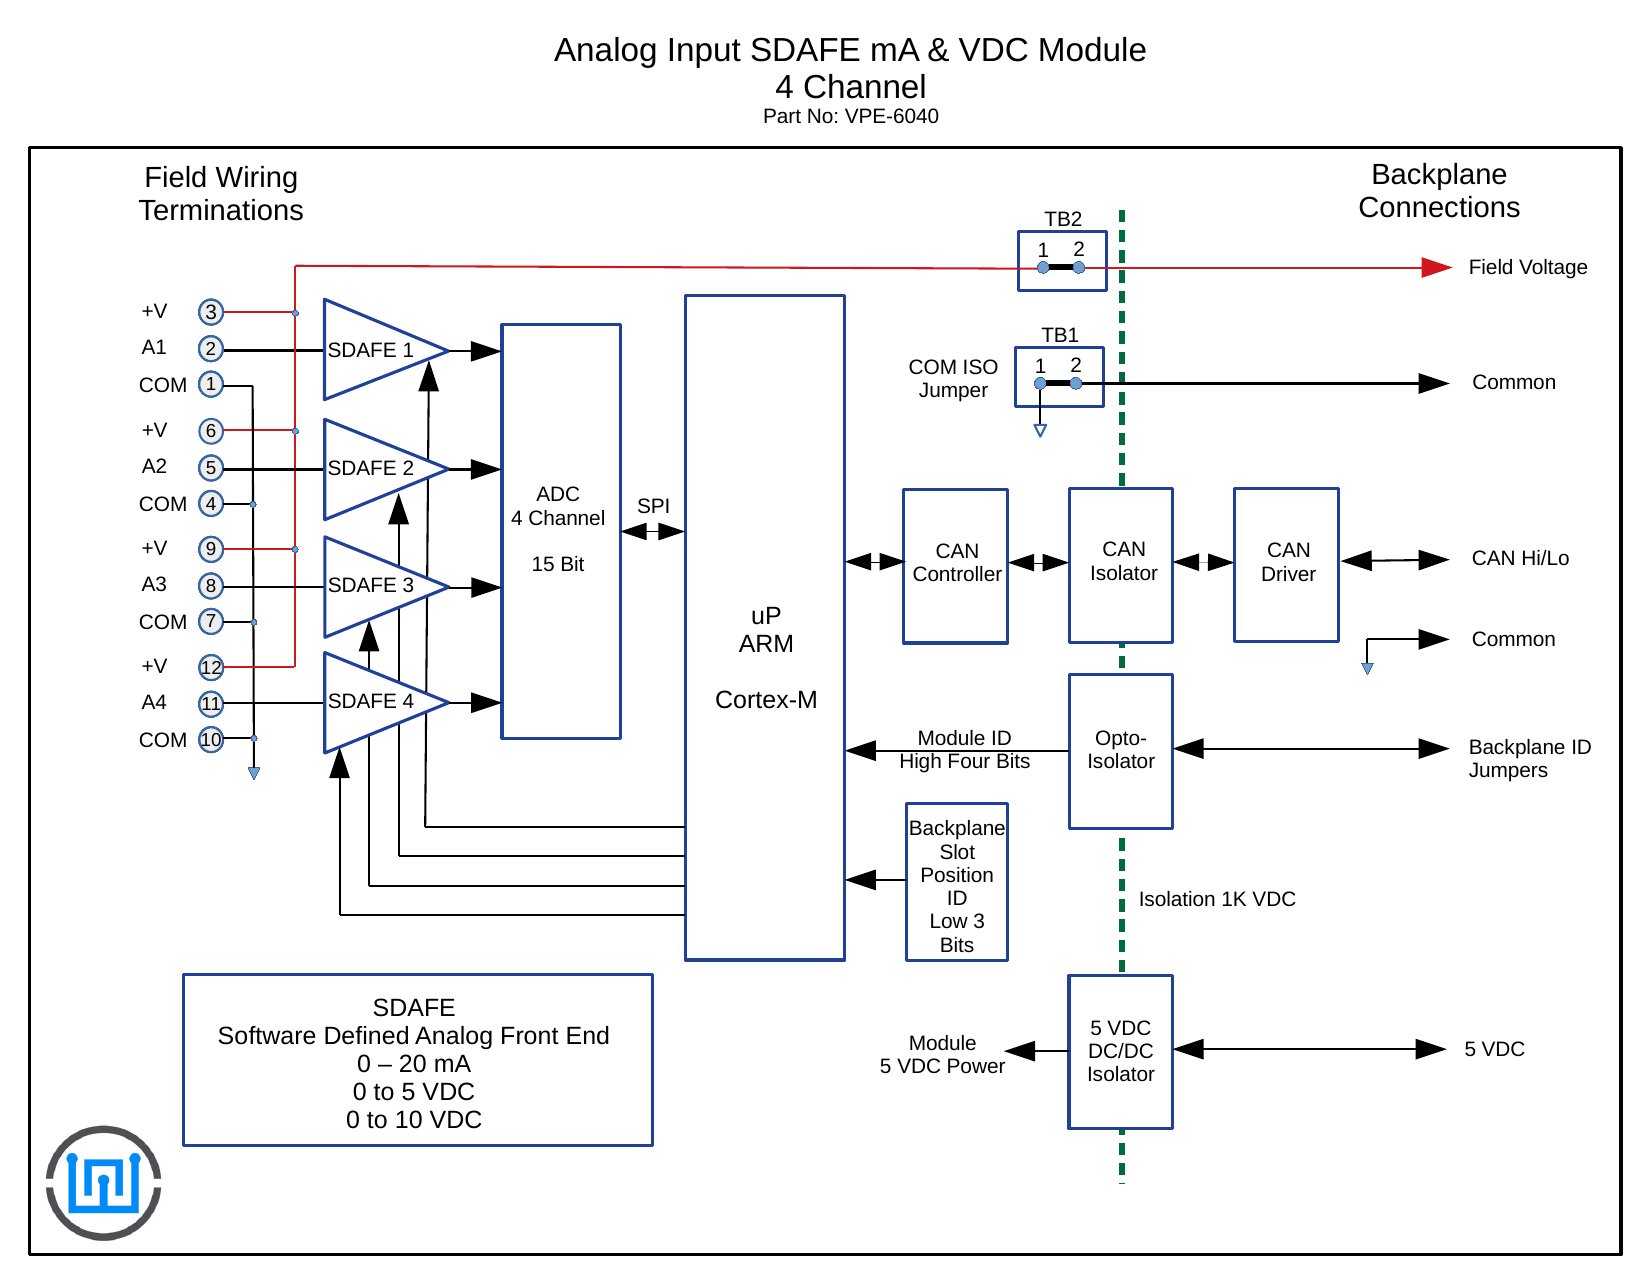

Analog Input SDAFE mA & VDC Module 4 Channel
Part No: VPE-6040
Backplane
Connections
Field Wiring
Terminations
TB2
2
1
Field Voltage
+V
3
TB1
A1
SDAFE 1
2
2
1
COM ISO
Jumper
Common
COM
1
+V
6
A2
SDAFE 2
5
ADC
4 Channel
15 Bit
COM
SPI
4
+V
CAN
Isolator
CAN
Driver
CAN
Controller
9
CAN Hi/Lo
A3
SDAFE 3
8
uP
ARM
Cortex-M
COM
7
Common
+V
12
SDAFE 4
A4
11
Module ID
High Four Bits
Opto-
Isolator
COM
10
Backplane ID
Jumpers
Backplane
Slot
Position
ID
Low 3
Bits
Isolation 1K VDC
SDAFE
Software Defined Analog Front End
0 – 20 mA
0 to 5 VDC
0 to 10 VDC
5 VDC
DC/DC
Isolator
Module
5 VDC Power
5 VDC